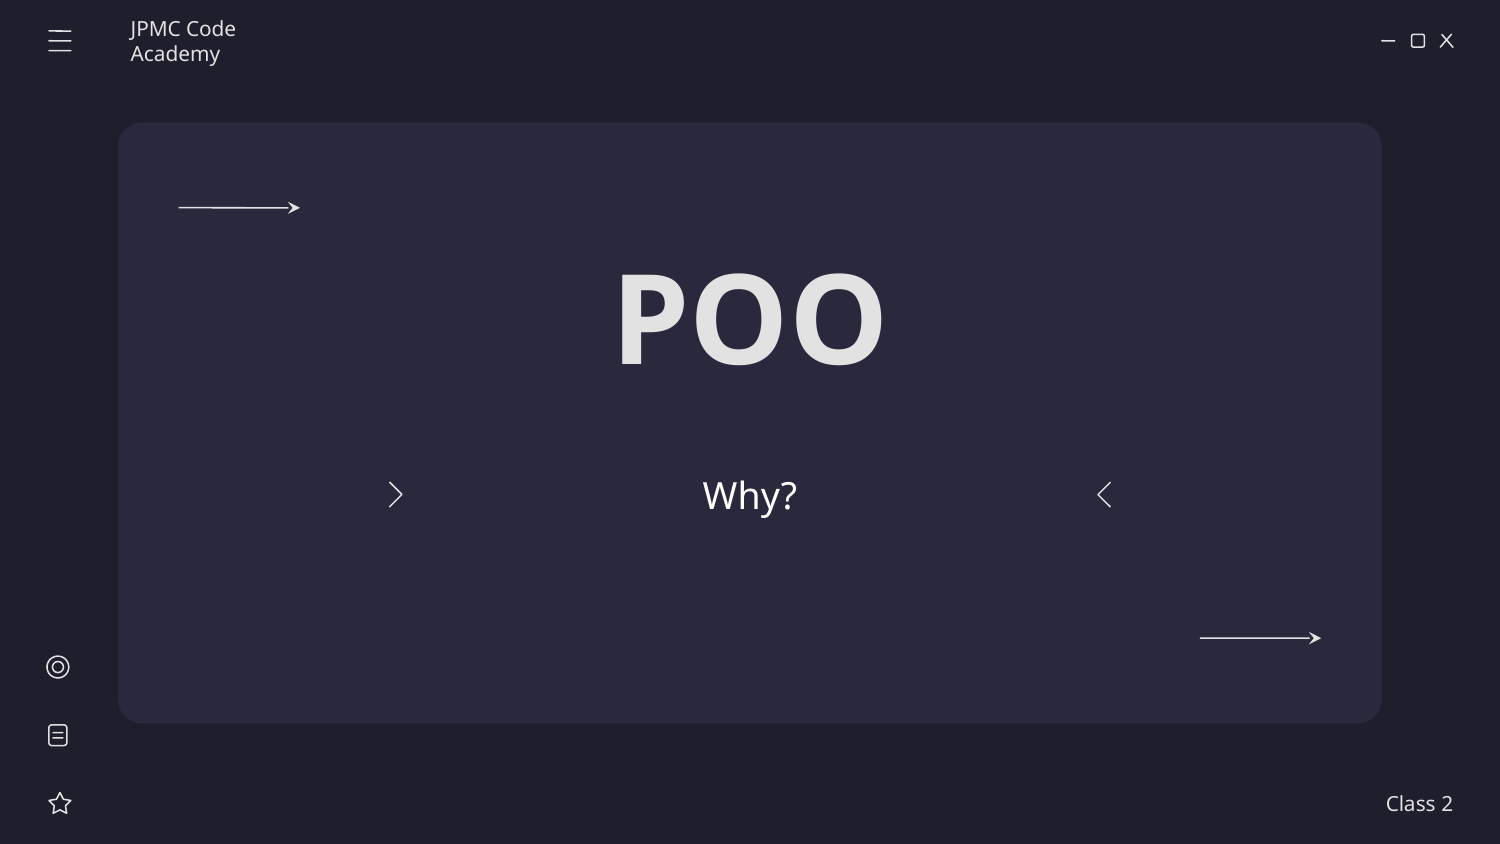

# JPMC Code Academy
POO
Why?
Class 2